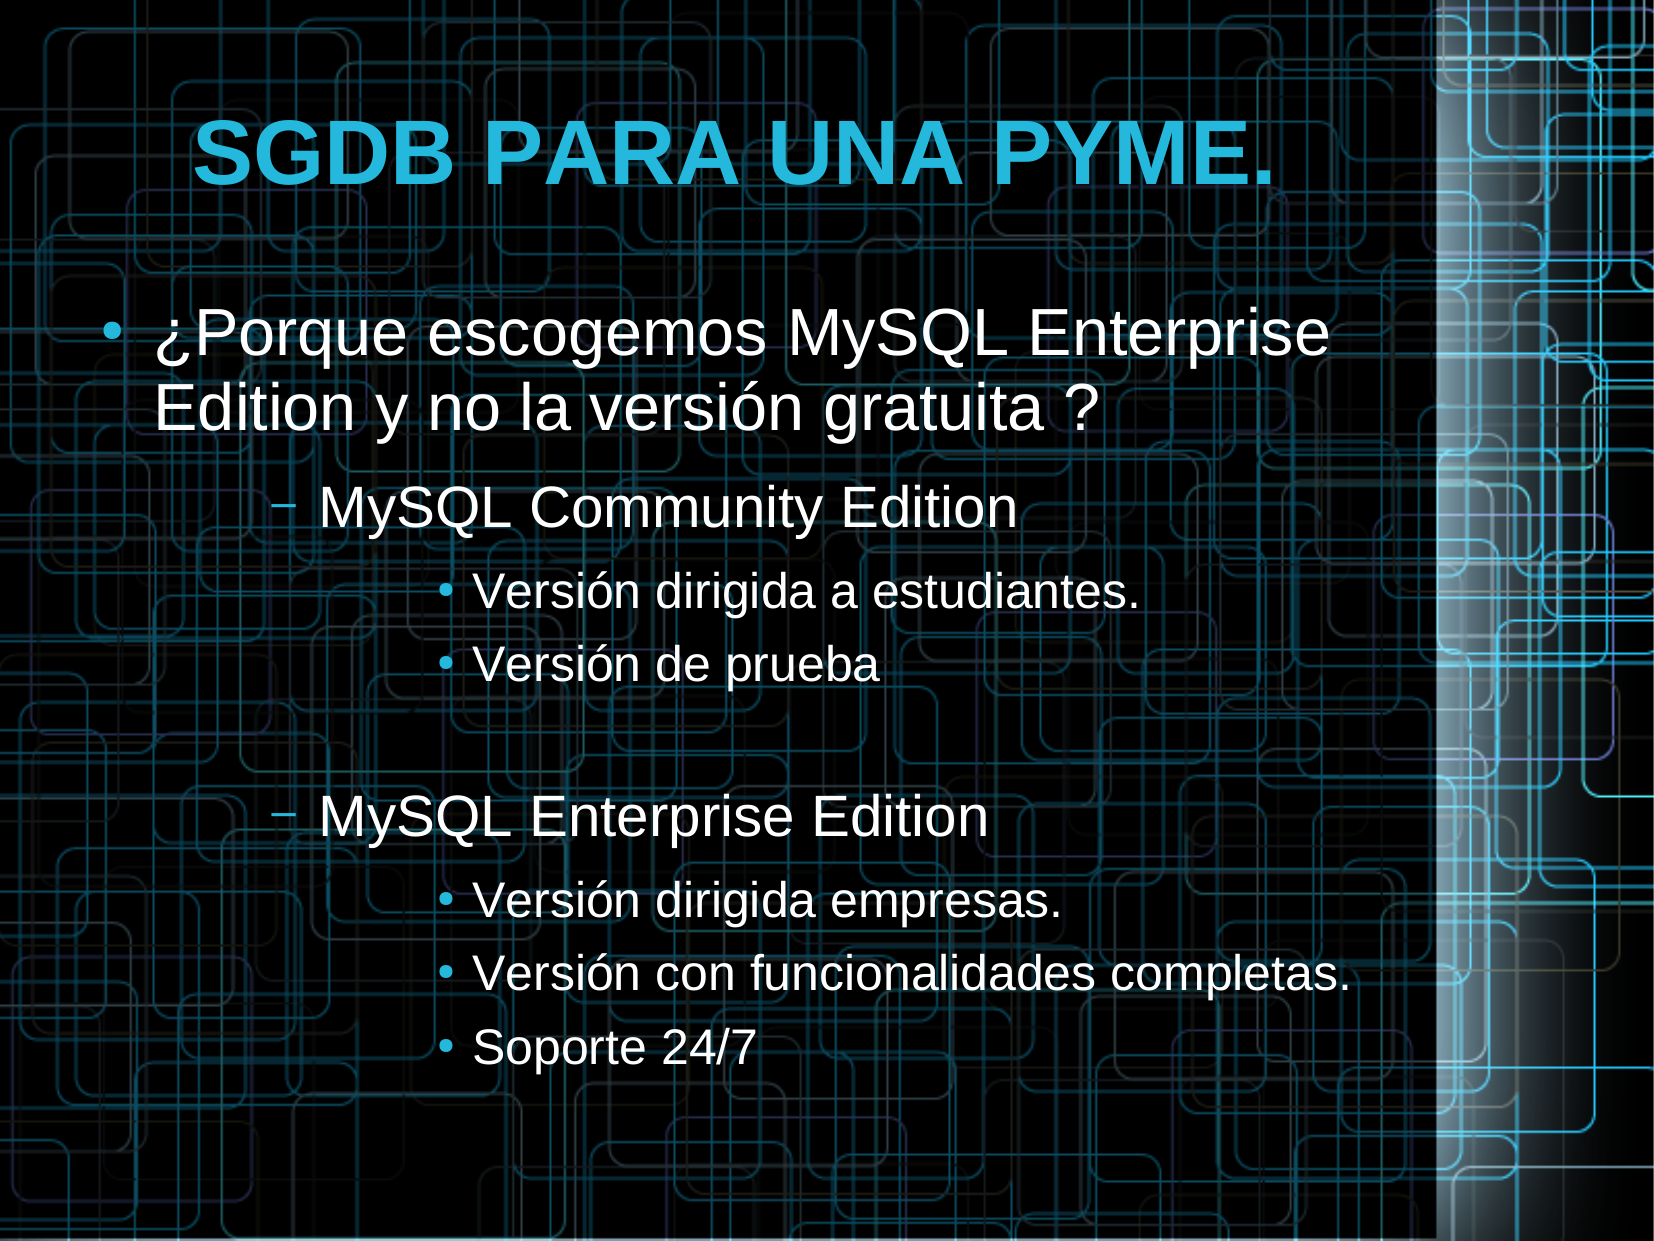

# SGDB PARA UNA PYME.
¿Porque escogemos MySQL Enterprise Edition y no la versión gratuita ?
MySQL Community Edition
Versión dirigida a estudiantes.
Versión de prueba
MySQL Enterprise Edition
Versión dirigida empresas.
Versión con funcionalidades completas.
Soporte 24/7